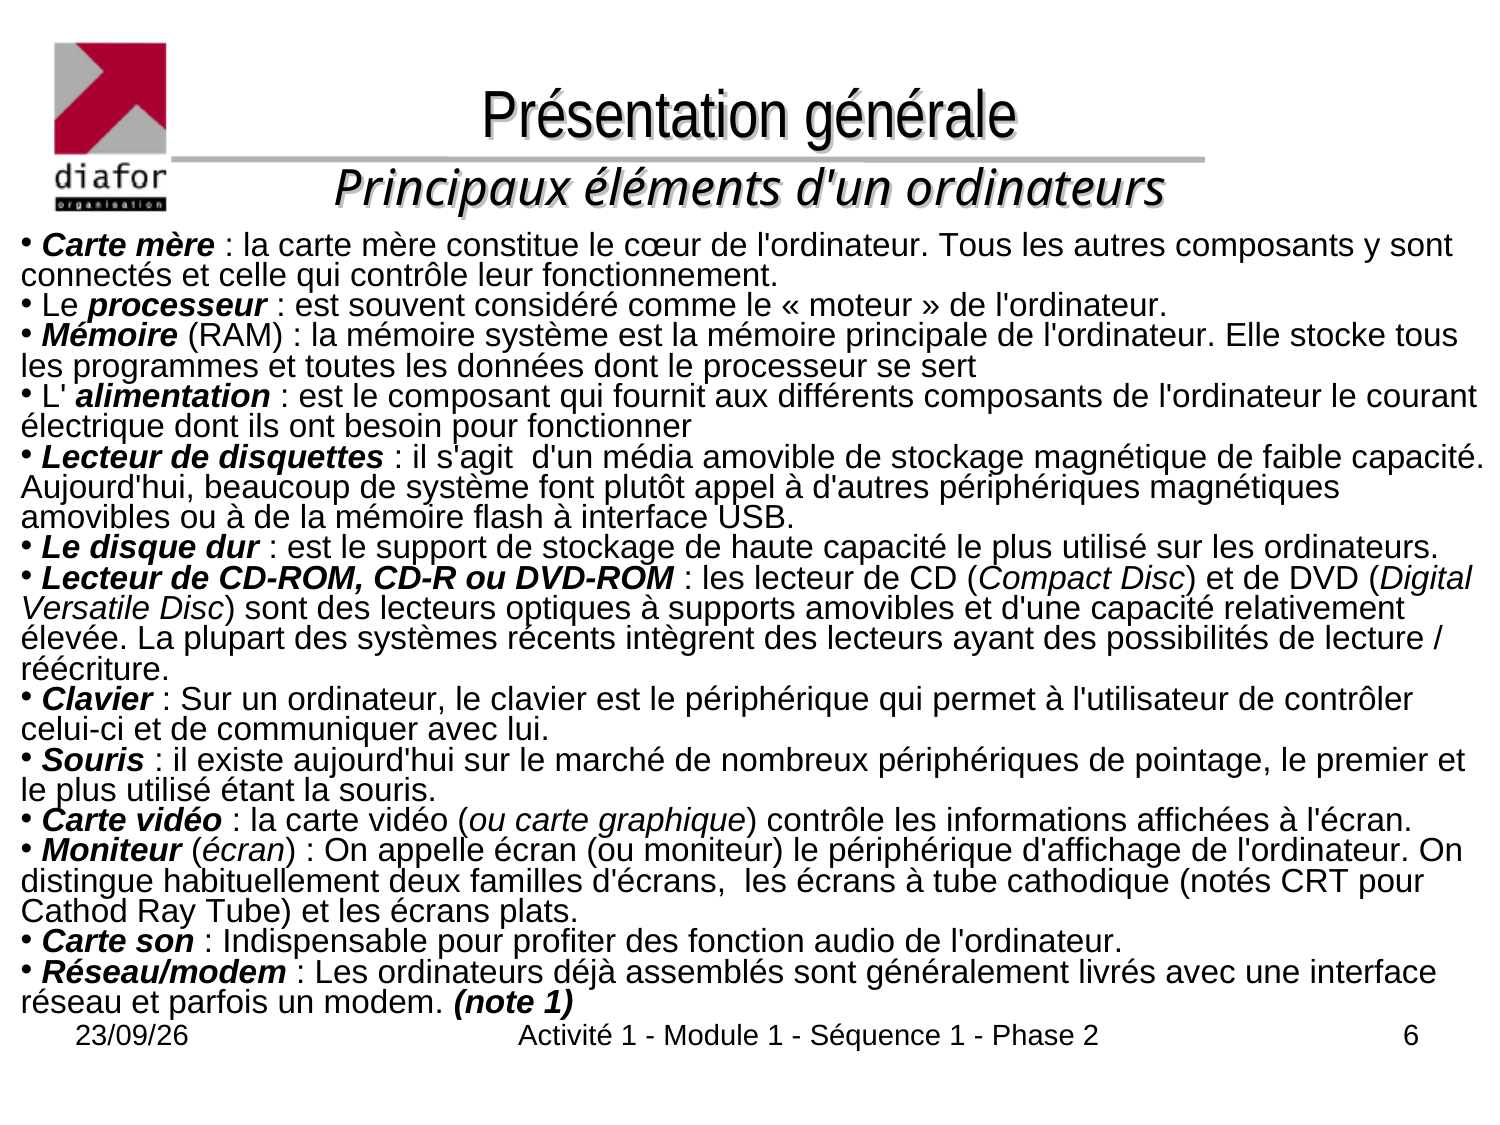

# Présentation générale Principaux éléments d'un ordinateurs
 Carte mère : la carte mère constitue le cœur de l'ordinateur. Tous les autres composants y sont
connectés et celle qui contrôle leur fonctionnement.
 Le processeur : est souvent considéré comme le « moteur » de l'ordinateur.
 Mémoire (RAM) : la mémoire système est la mémoire principale de l'ordinateur. Elle stocke tous les programmes et toutes les données dont le processeur se sert
 L' alimentation : est le composant qui fournit aux différents composants de l'ordinateur le courant électrique dont ils ont besoin pour fonctionner
 Lecteur de disquettes : il s'agit d'un média amovible de stockage magnétique de faible capacité.
Aujourd'hui, beaucoup de système font plutôt appel à d'autres périphériques magnétiques amovibles ou à de la mémoire flash à interface USB.
 Le disque dur : est le support de stockage de haute capacité le plus utilisé sur les ordinateurs.
 Lecteur de CD-ROM, CD-R ou DVD-ROM : les lecteur de CD (Compact Disc) et de DVD (Digital Versatile Disc) sont des lecteurs optiques à supports amovibles et d'une capacité relativement élevée. La plupart des systèmes récents intègrent des lecteurs ayant des possibilités de lecture / réécriture.
 Clavier : Sur un ordinateur, le clavier est le périphérique qui permet à l'utilisateur de contrôler celui-ci et de communiquer avec lui.
 Souris : il existe aujourd'hui sur le marché de nombreux périphériques de pointage, le premier et le plus utilisé étant la souris.
 Carte vidéo : la carte vidéo (ou carte graphique) contrôle les informations affichées à l'écran.
 Moniteur (écran) : On appelle écran (ou moniteur) le périphérique d'affichage de l'ordinateur. On distingue habituellement deux familles d'écrans, les écrans à tube cathodique (notés CRT pour Cathod Ray Tube) et les écrans plats.
 Carte son : Indispensable pour profiter des fonction audio de l'ordinateur.
 Réseau/modem : Les ordinateurs déjà assemblés sont généralement livrés avec une interface réseau et parfois un modem. (note 1)
Activité 1 - Module 1 - Séquence 1 - Phase 2
6